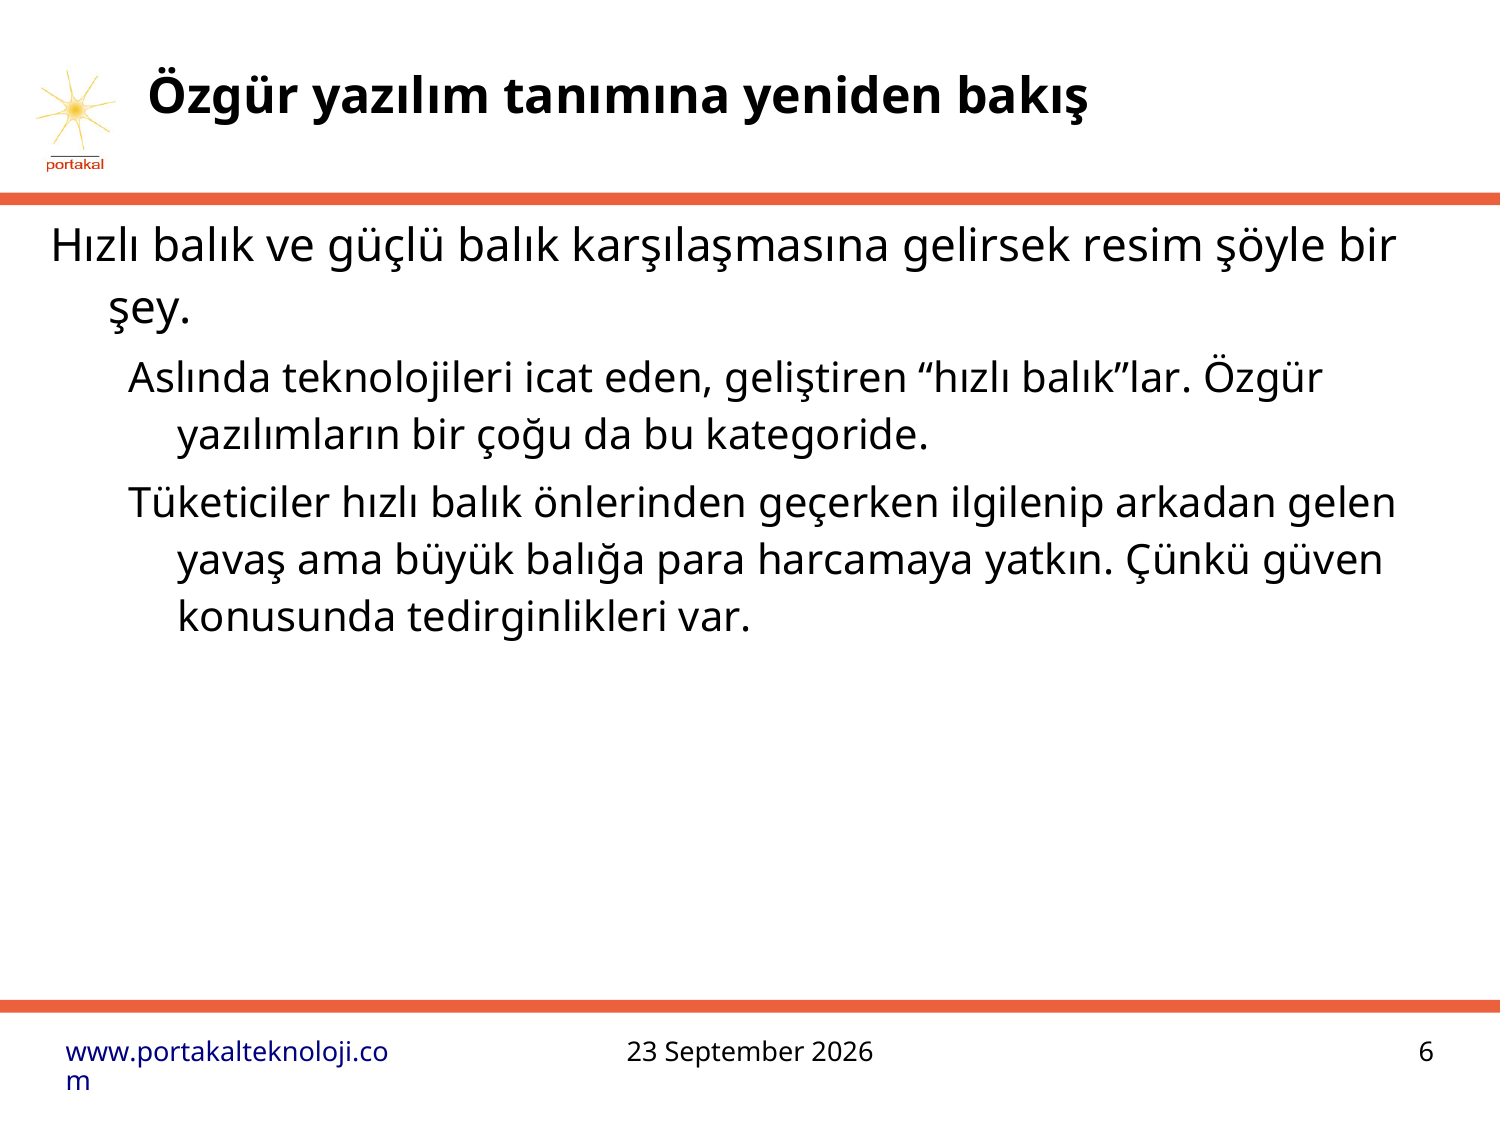

# Özgür yazılım tanımına yeniden bakış
Hızlı balık ve güçlü balık karşılaşmasına gelirsek resim şöyle bir şey.
Aslında teknolojileri icat eden, geliştiren “hızlı balık”lar. Özgür yazılımların bir çoğu da bu kategoride.
Tüketiciler hızlı balık önlerinden geçerken ilgilenip arkadan gelen yavaş ama büyük balığa para harcamaya yatkın. Çünkü güven konusunda tedirginlikleri var.